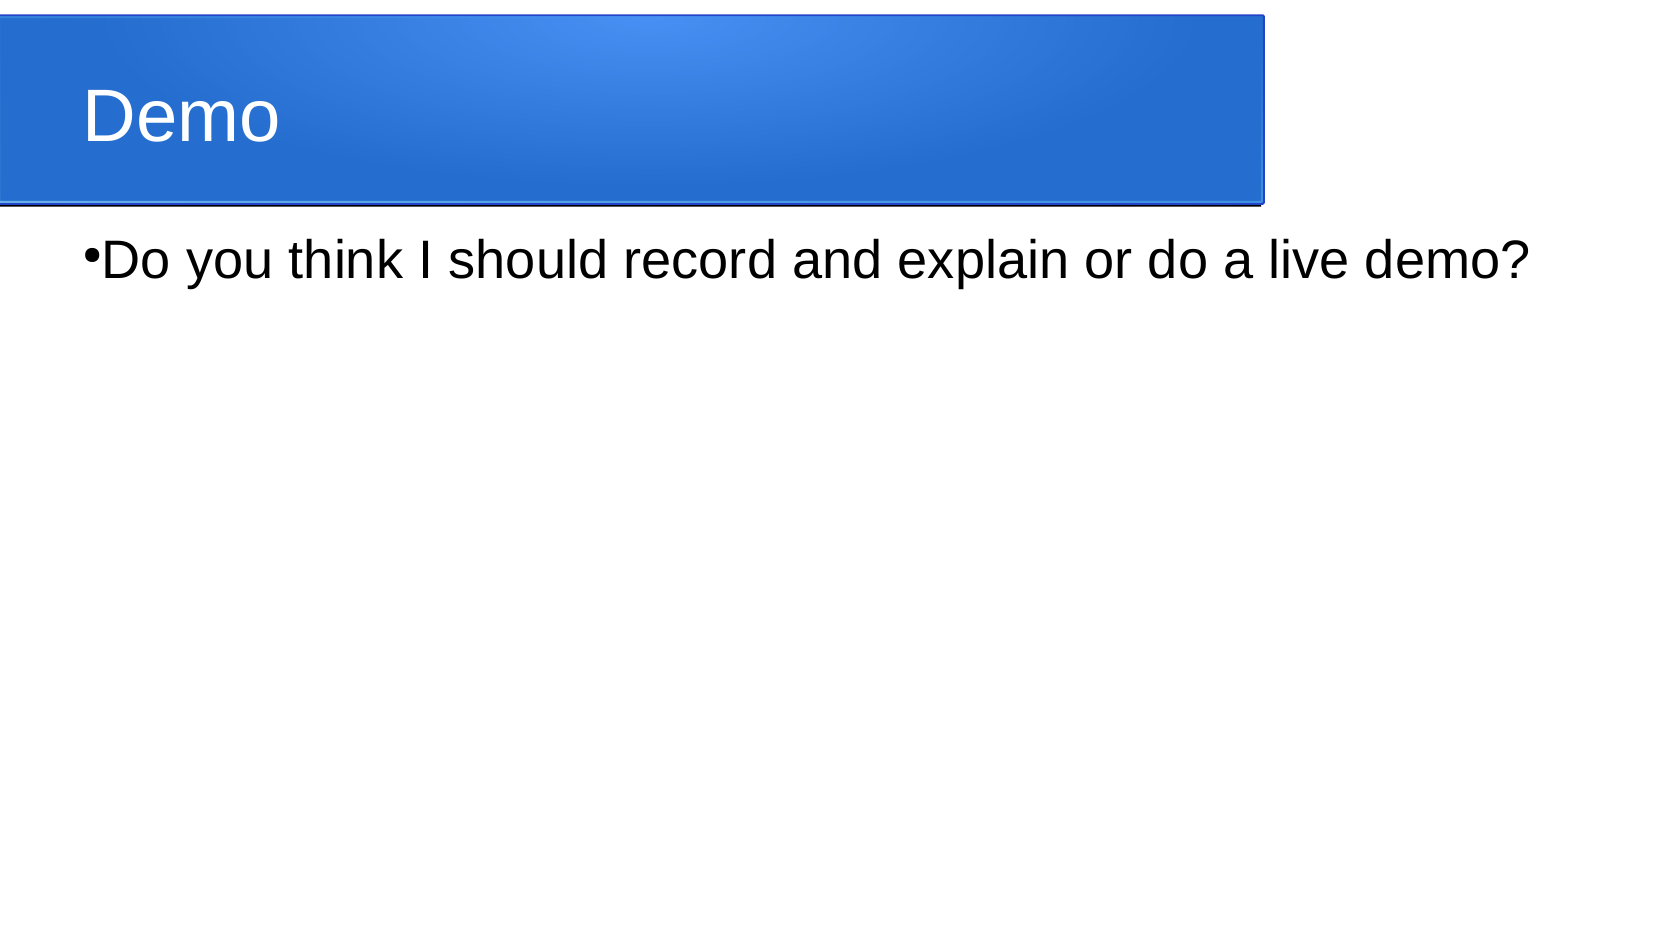

# Demo
Do you think I should record and explain or do a live demo?